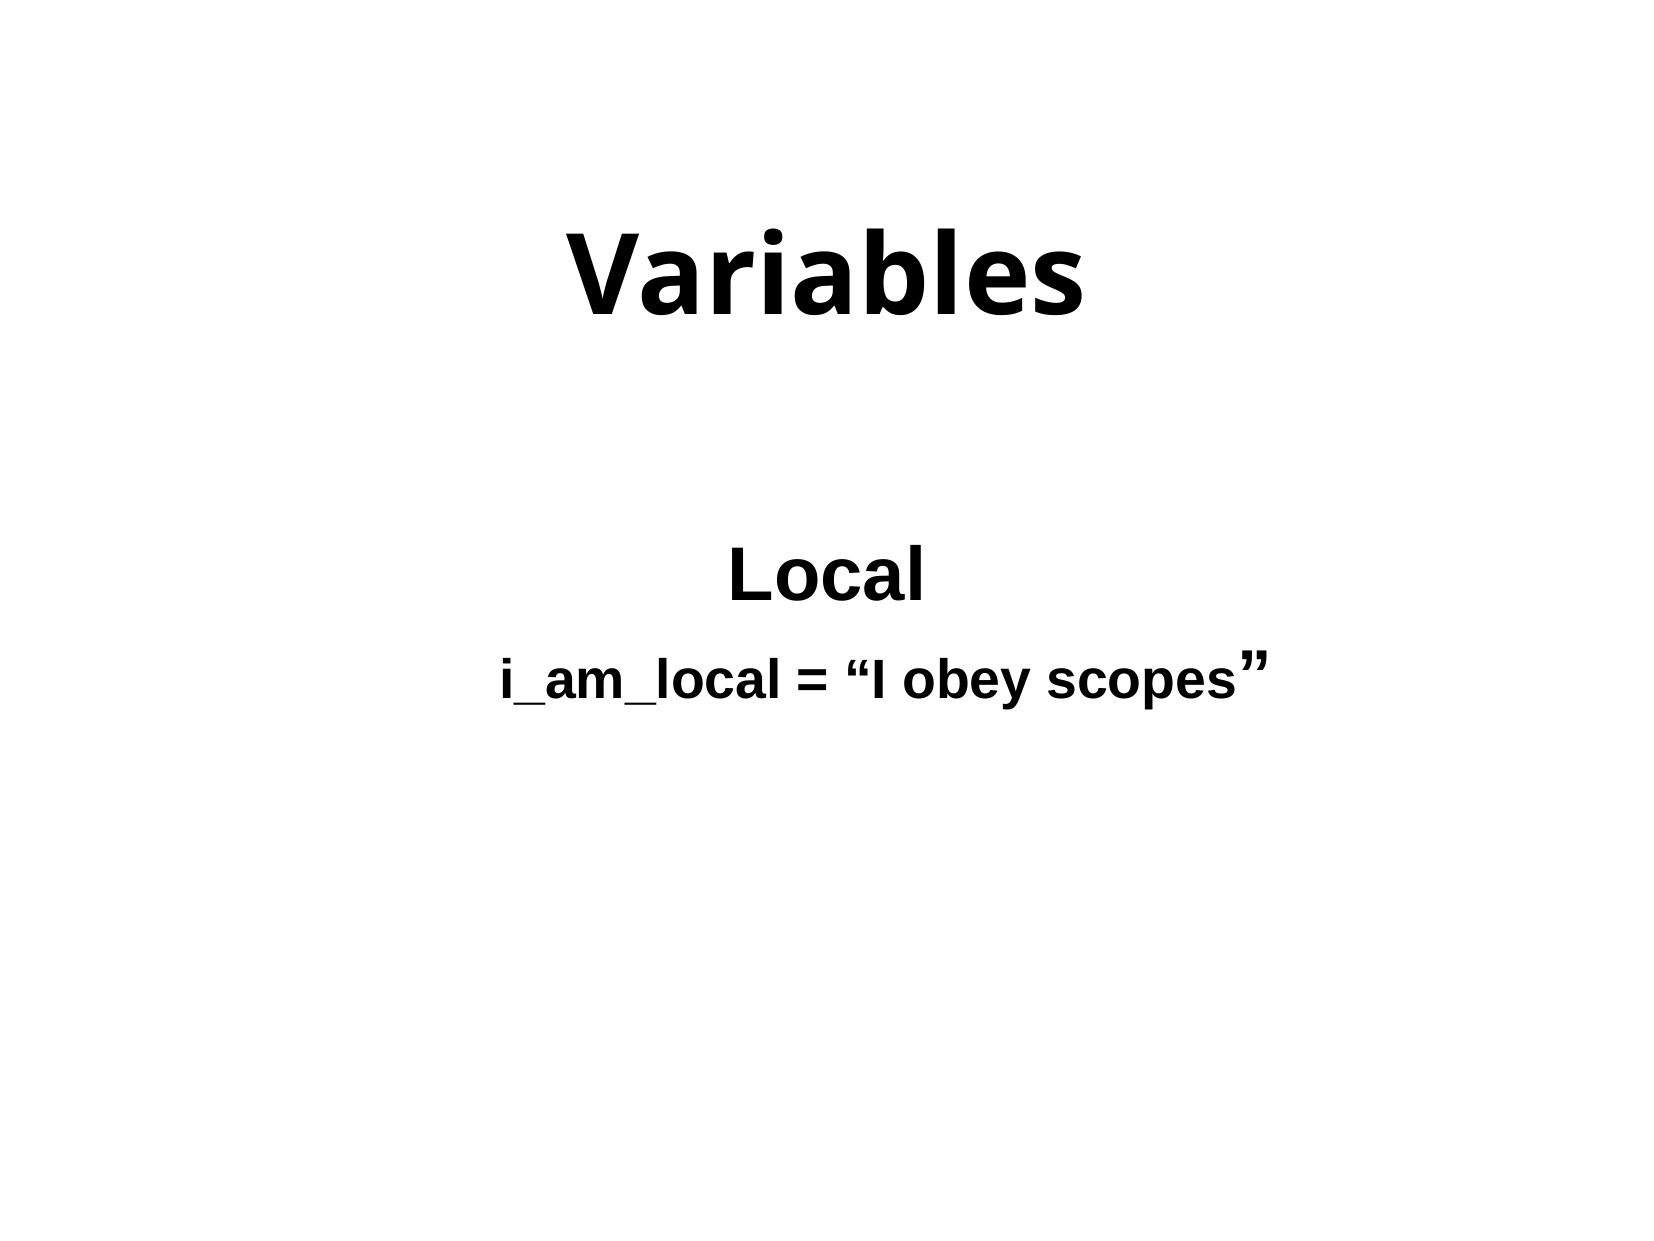

# Variables
Local
i_am_local = “I obey scopes”